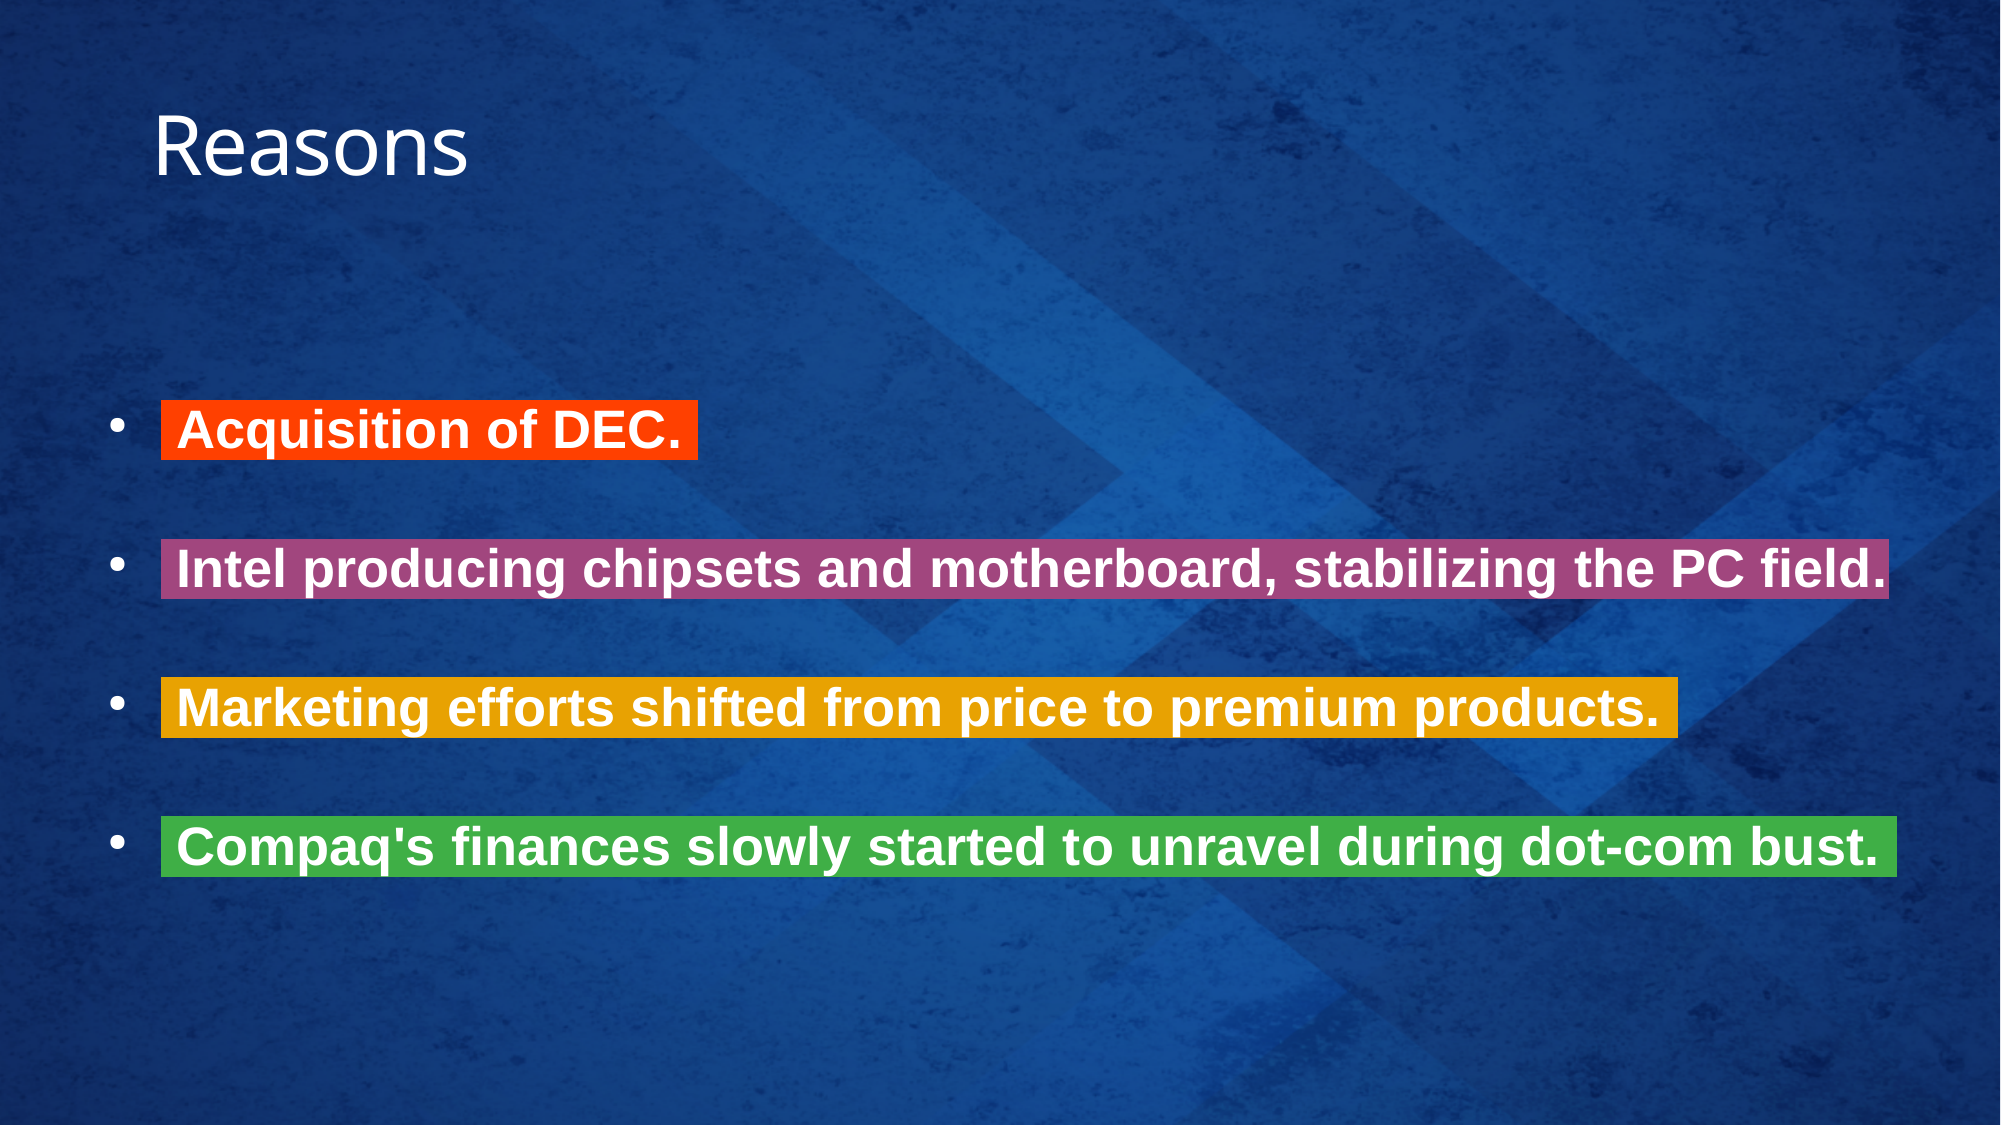

# Reasons
 Acquisition of DEC.
 Intel producing chipsets and motherboard, stabilizing the PC field.
 Marketing efforts shifted from price to premium products.
 Compaq's finances slowly started to unravel during dot-com bust.